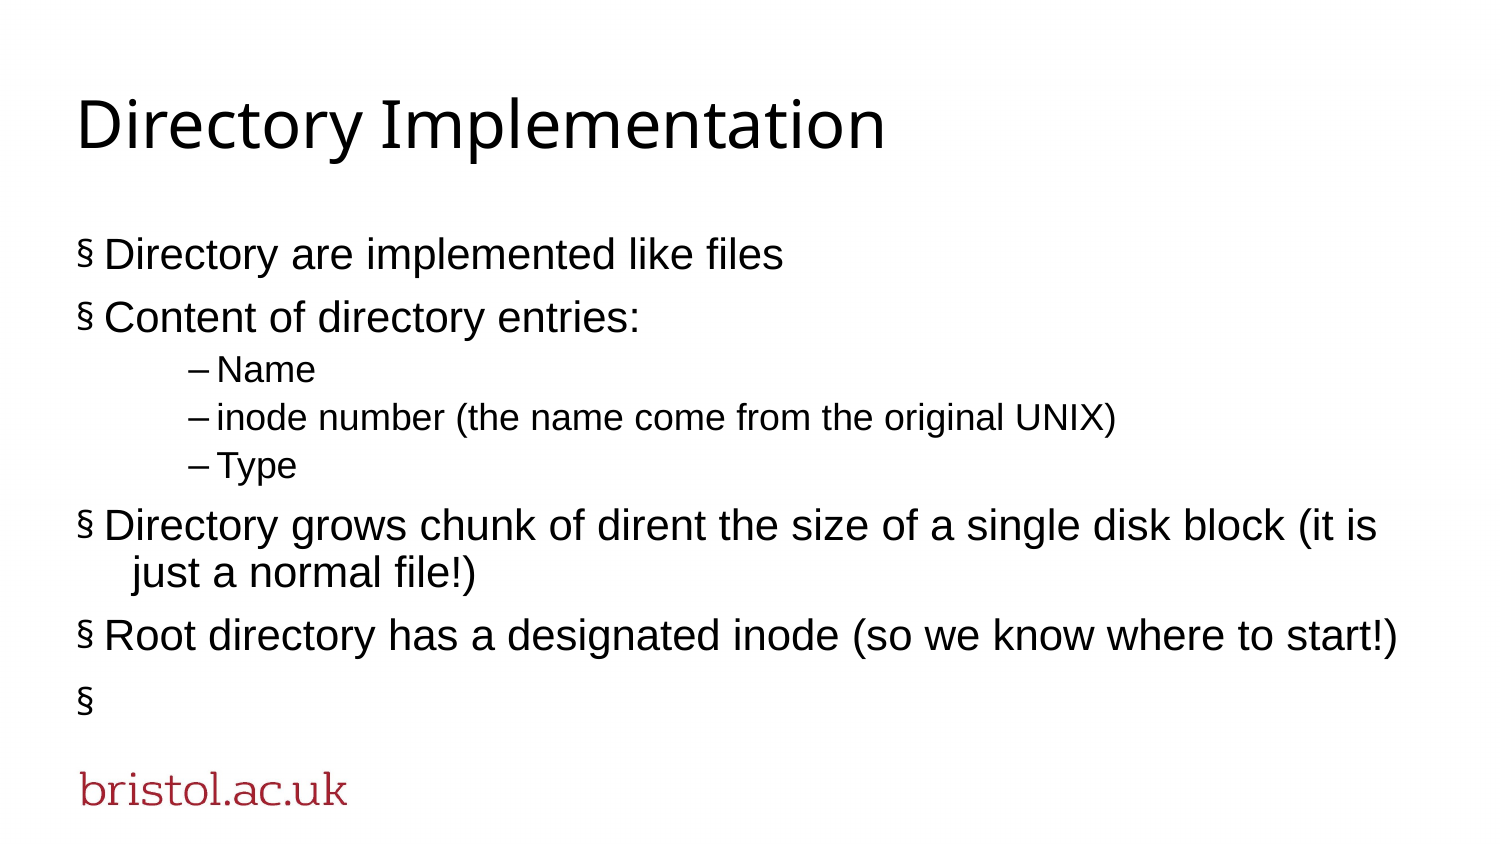

# Directory Implementation
Directory are implemented like files
Content of directory entries:
Name
inode number (the name come from the original UNIX)
Type
Directory grows chunk of dirent the size of a single disk block (it is just a normal file!)
Root directory has a designated inode (so we know where to start!)